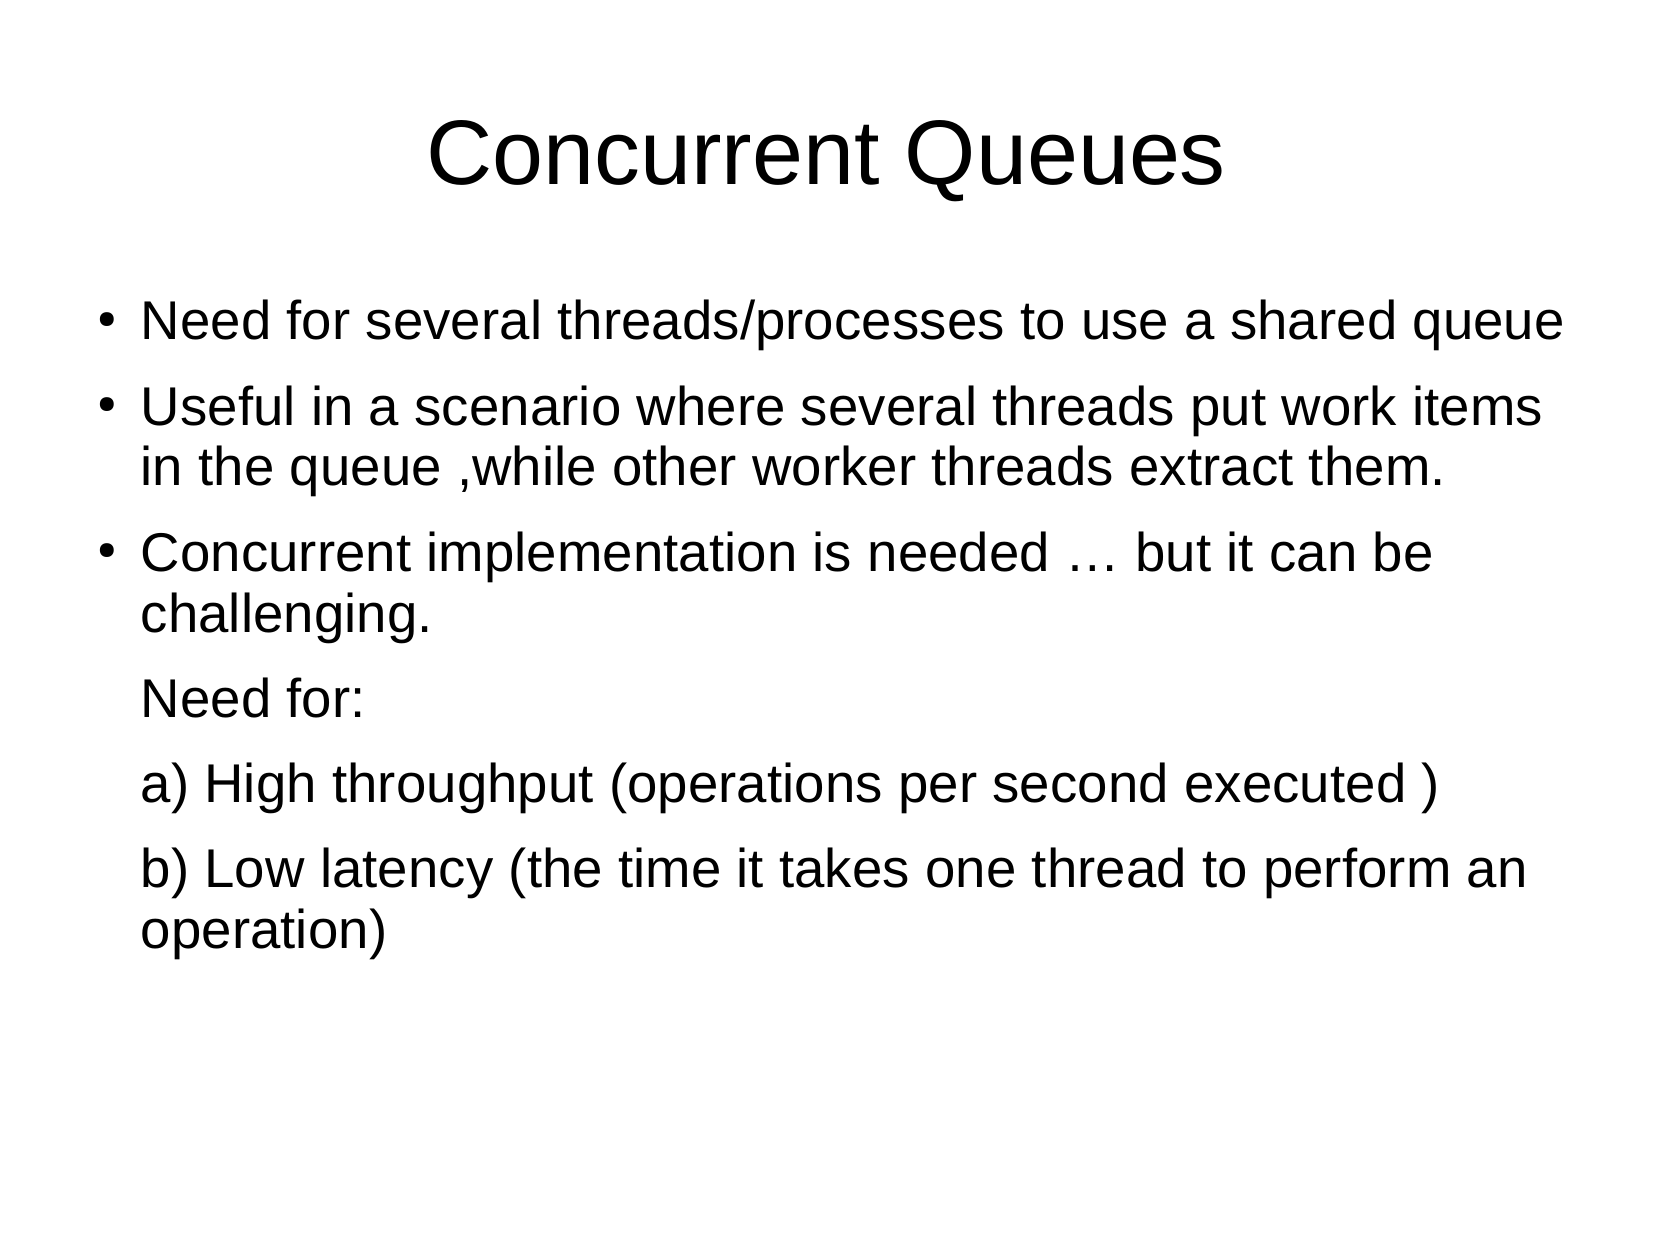

# Concurrent Queues
Need for several threads/processes to use a shared queue
Useful in a scenario where several threads put work items in the queue ,while other worker threads extract them.
Concurrent implementation is needed … but it can be challenging.
Need for:
a) High throughput (operations per second executed )
b) Low latency (the time it takes one thread to perform an operation)